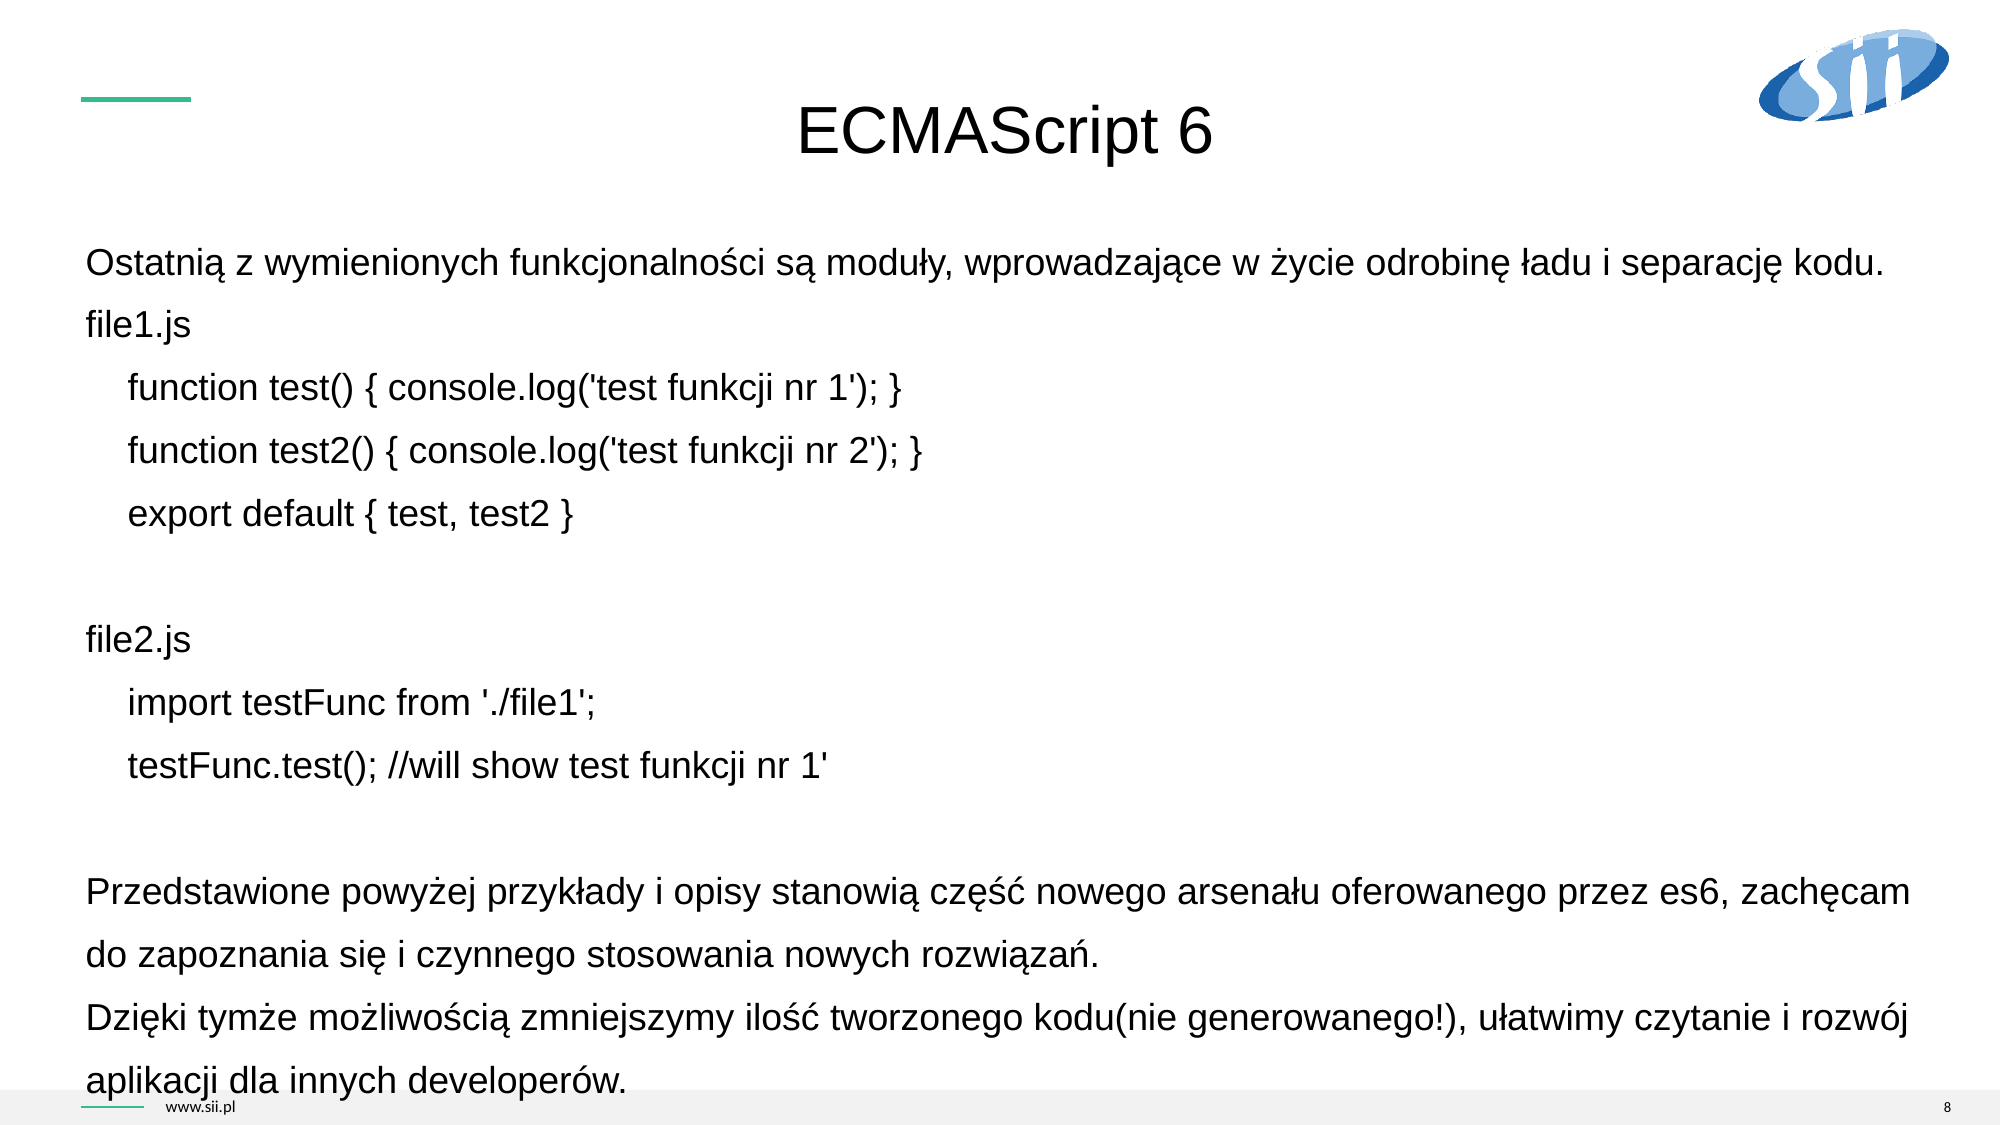

#
ECMAScript 6
Ostatnią z wymienionych funkcjonalności są moduły, wprowadzające w życie odrobinę ładu i separację kodu.
file1.js
 function test() { console.log('test funkcji nr 1'); }
 function test2() { console.log('test funkcji nr 2'); }
 export default { test, test2 }
file2.js
 import testFunc from './file1';
 testFunc.test(); //will show test funkcji nr 1'
Przedstawione powyżej przykłady i opisy stanowią część nowego arsenału oferowanego przez es6, zachęcam do zapoznania się i czynnego stosowania nowych rozwiązań.
Dzięki tymże możliwością zmniejszymy ilość tworzonego kodu(nie generowanego!), ułatwimy czytanie i rozwój aplikacji dla innych developerów.